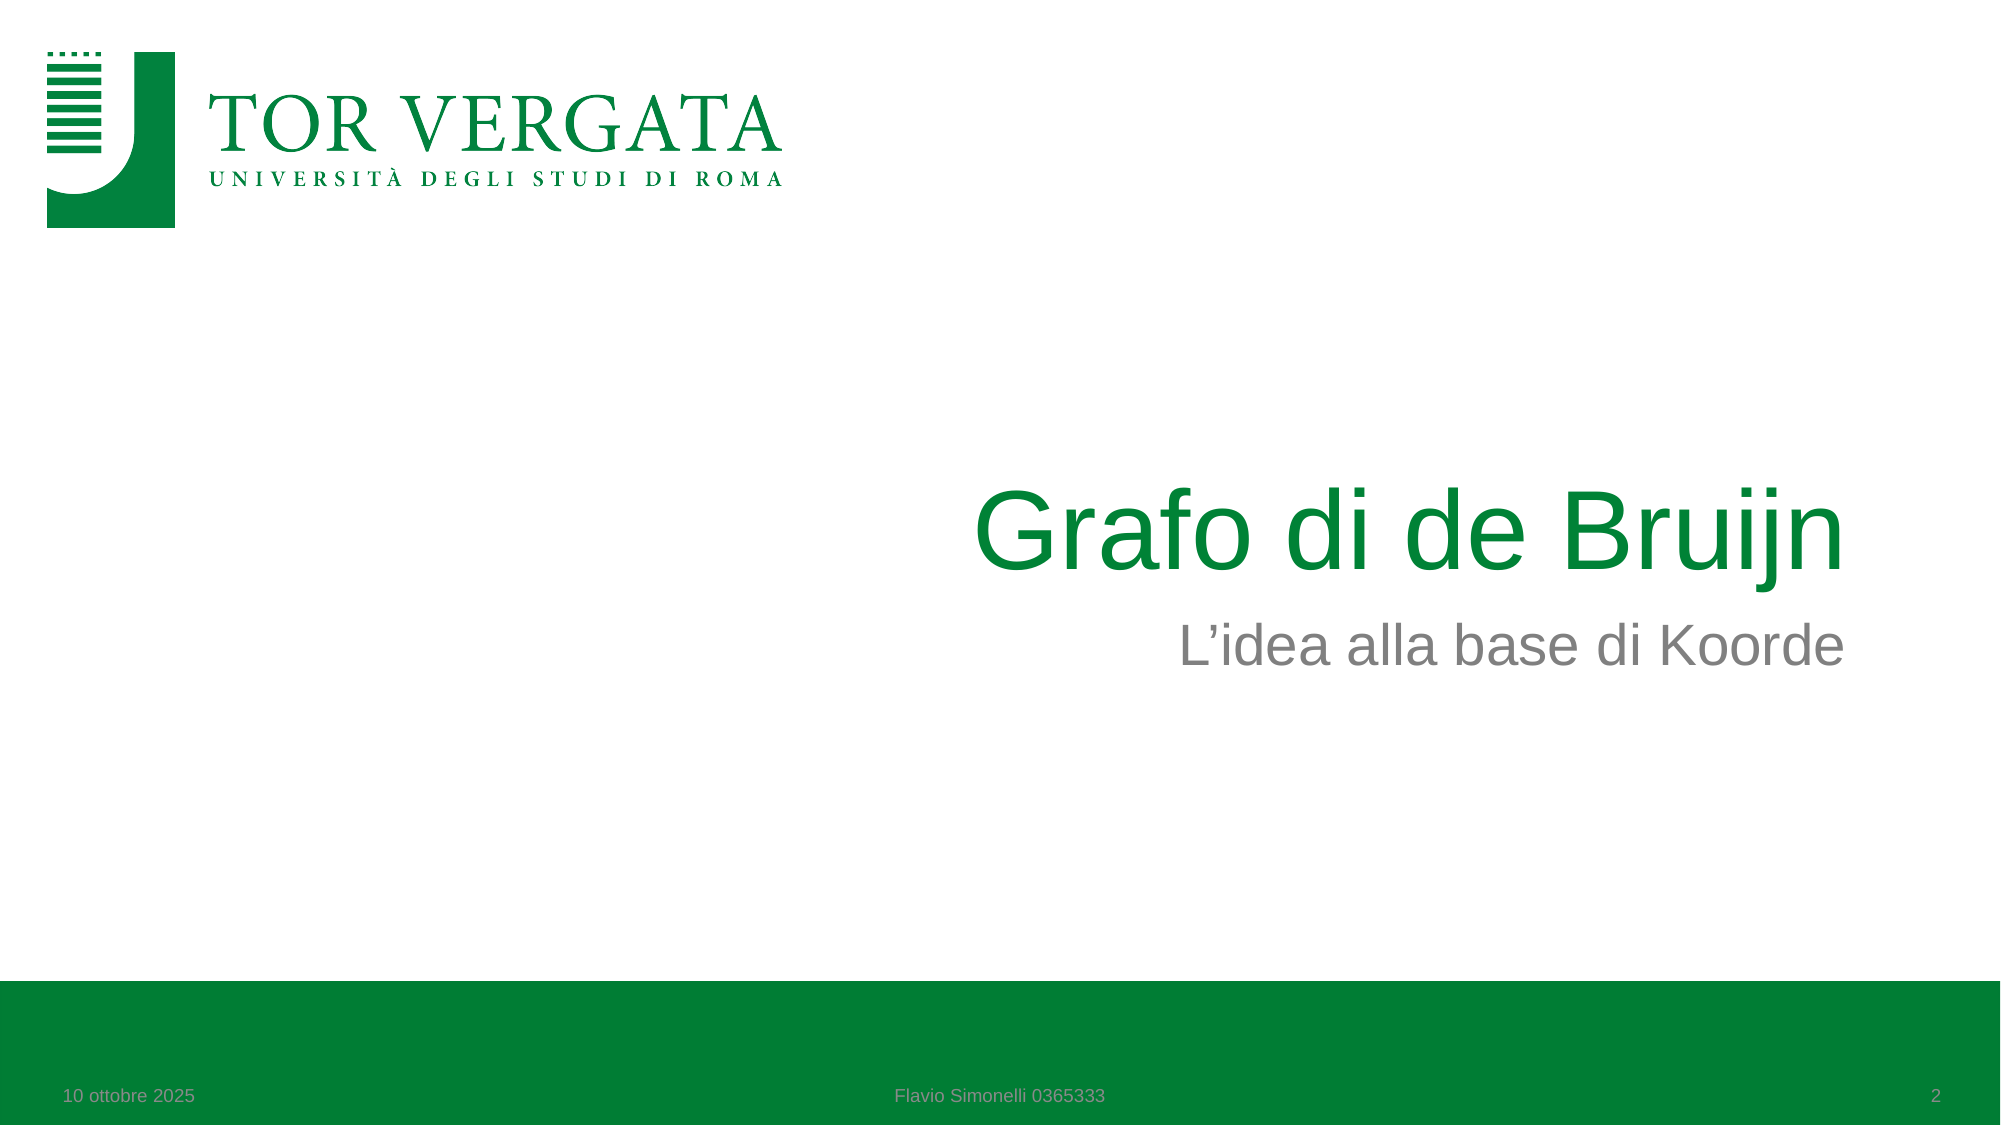

# Grafo di de Bruijn
L’idea alla base di Koorde
10 ottobre 2025
Flavio Simonelli 0365333
2